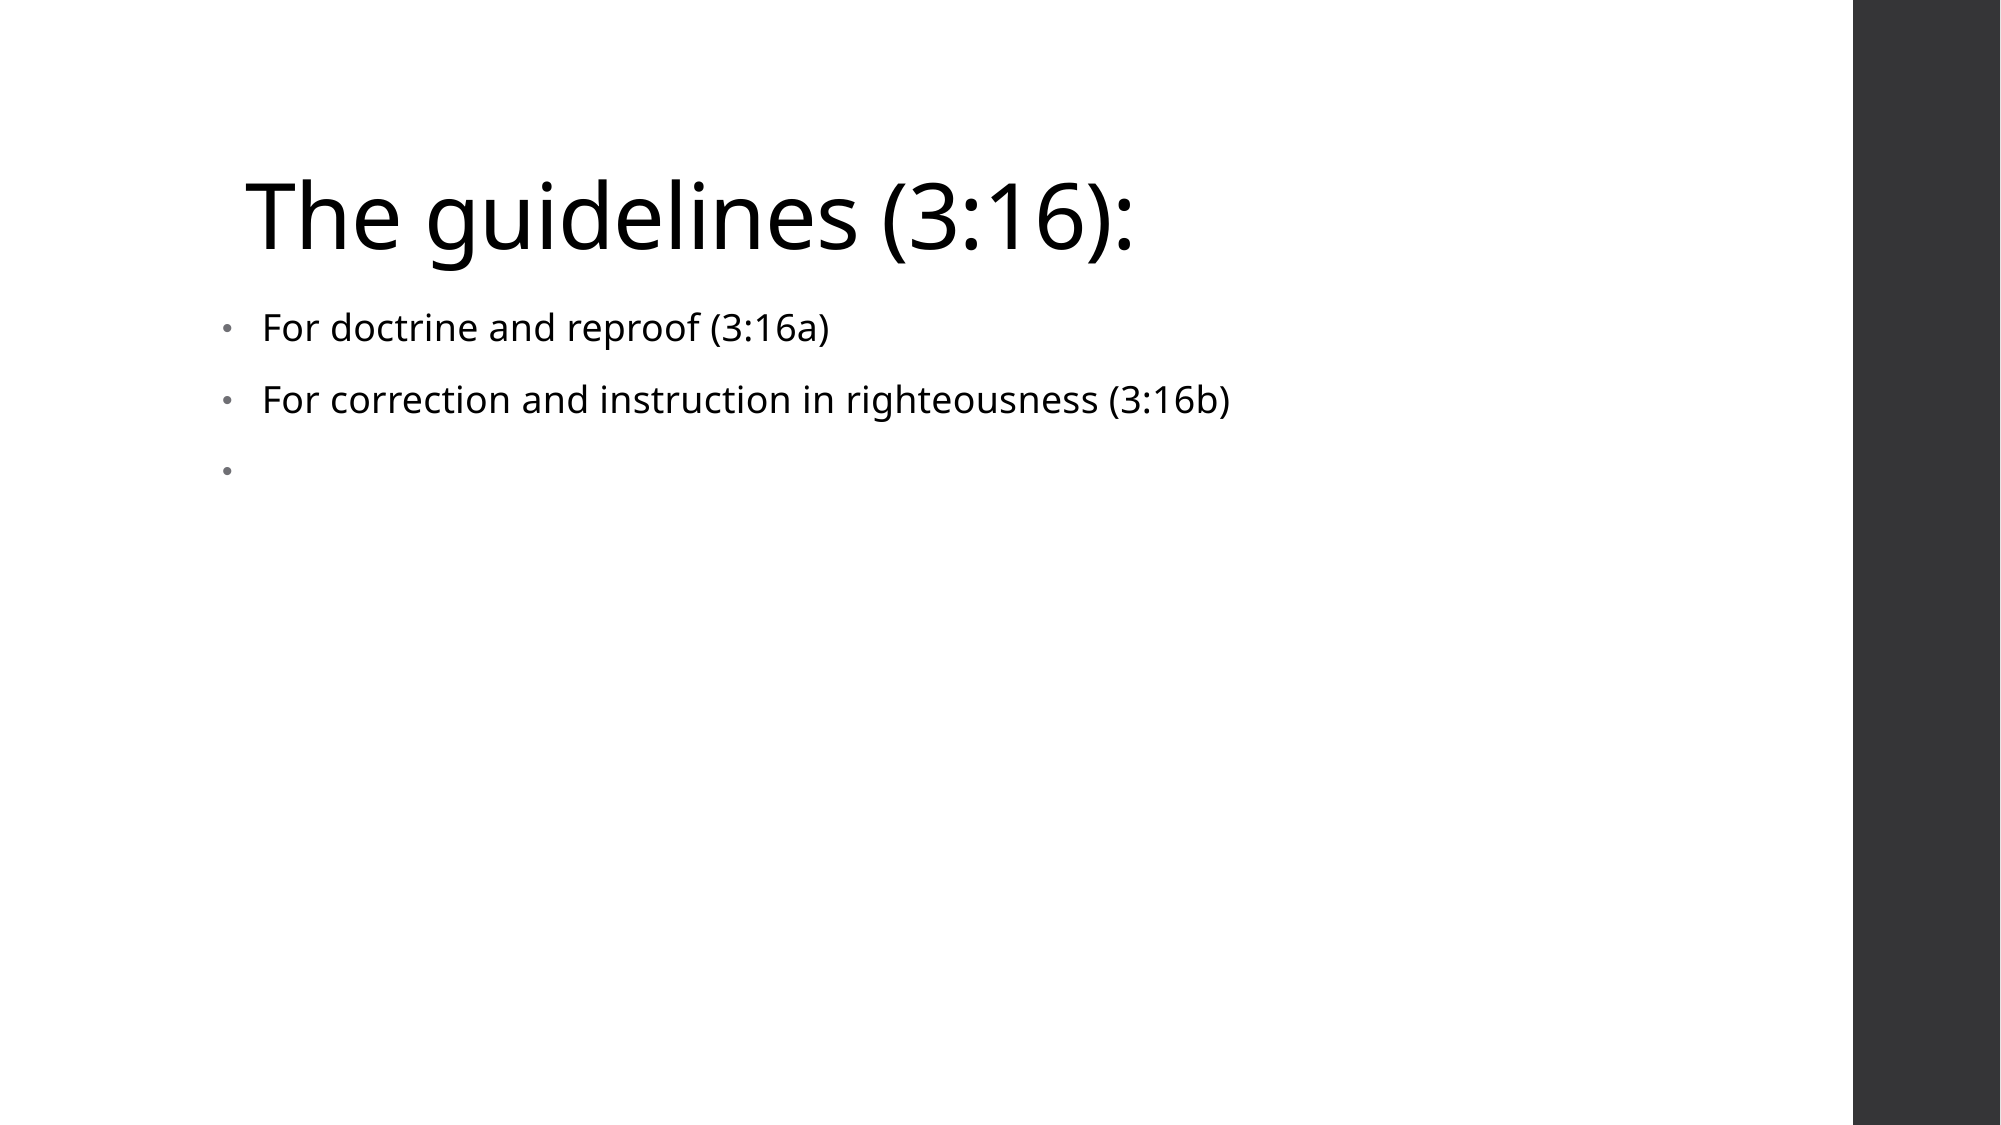

# The guidelines (3:16):
 For doctrine and reproof (3:16a)
 For correction and instruction in righteousness (3:16b)